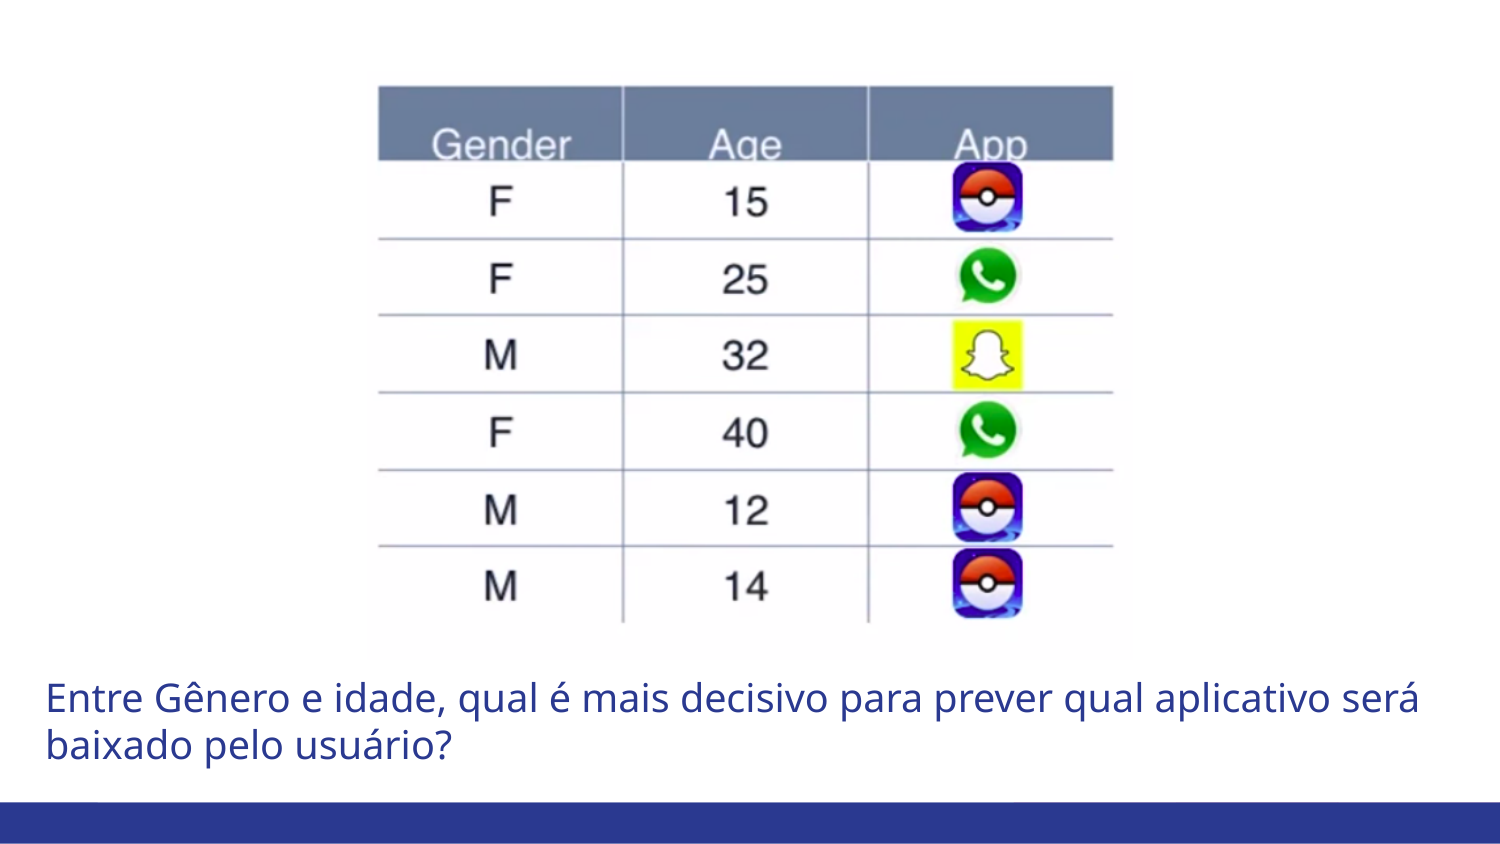

# Entre Gênero e idade, qual é mais decisivo para prever qual aplicativo será baixado pelo usuário?